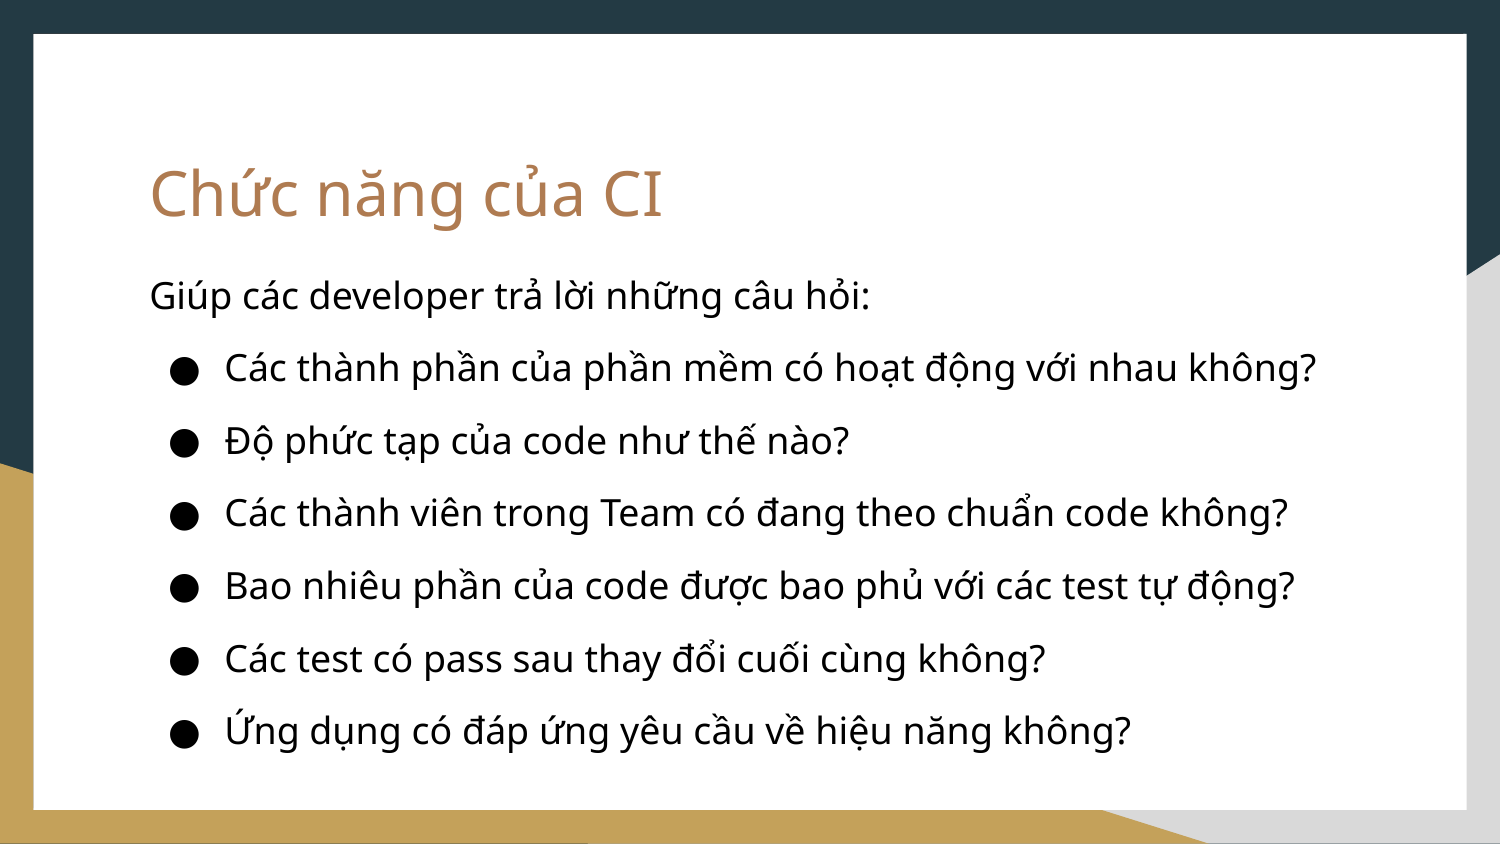

# Chức năng của CI
Giúp các developer trả lời những câu hỏi:
Các thành phần của phần mềm có hoạt động với nhau không?
Độ phức tạp của code như thế nào?
Các thành viên trong Team có đang theo chuẩn code không?
Bao nhiêu phần của code được bao phủ với các test tự động?
Các test có pass sau thay đổi cuối cùng không?
Ứng dụng có đáp ứng yêu cầu về hiệu năng không?